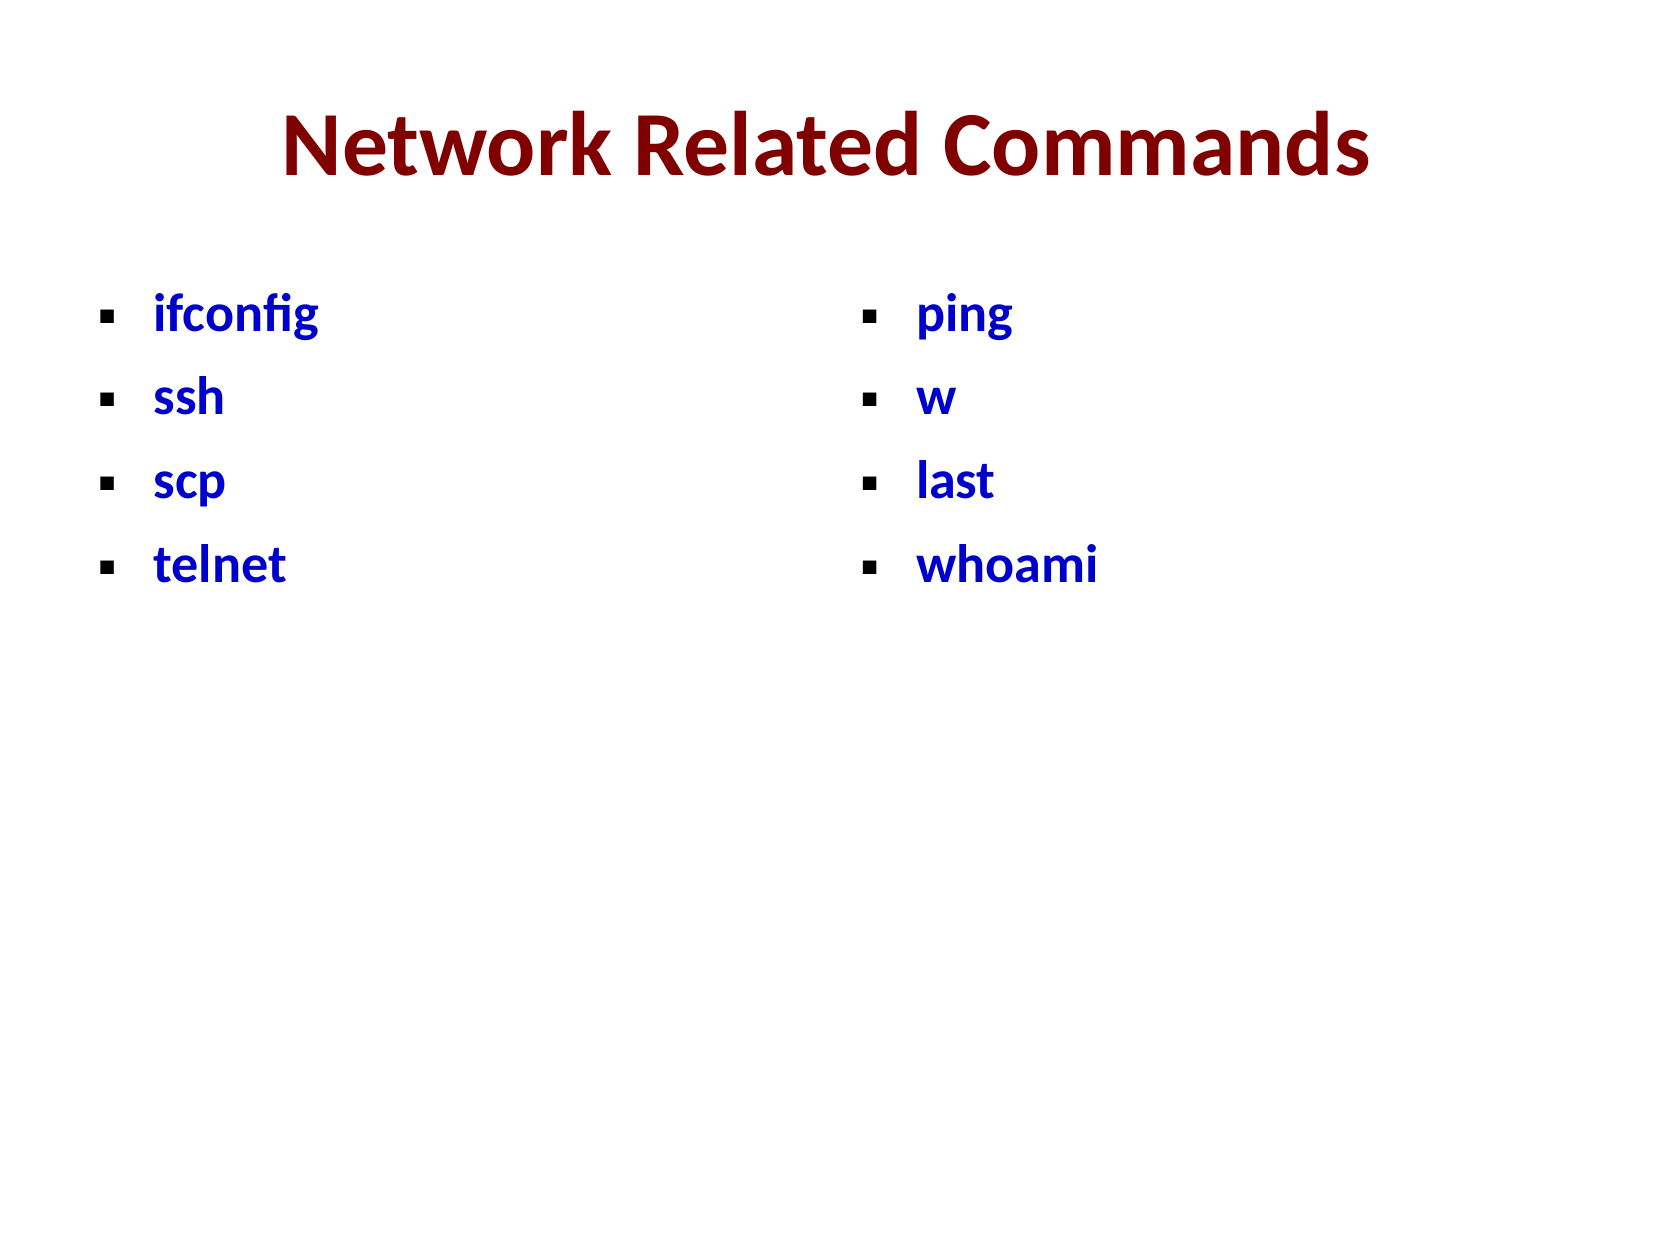

# Network Related Commands
ifconfig
ssh
scp
telnet
ping
w
last
whoami